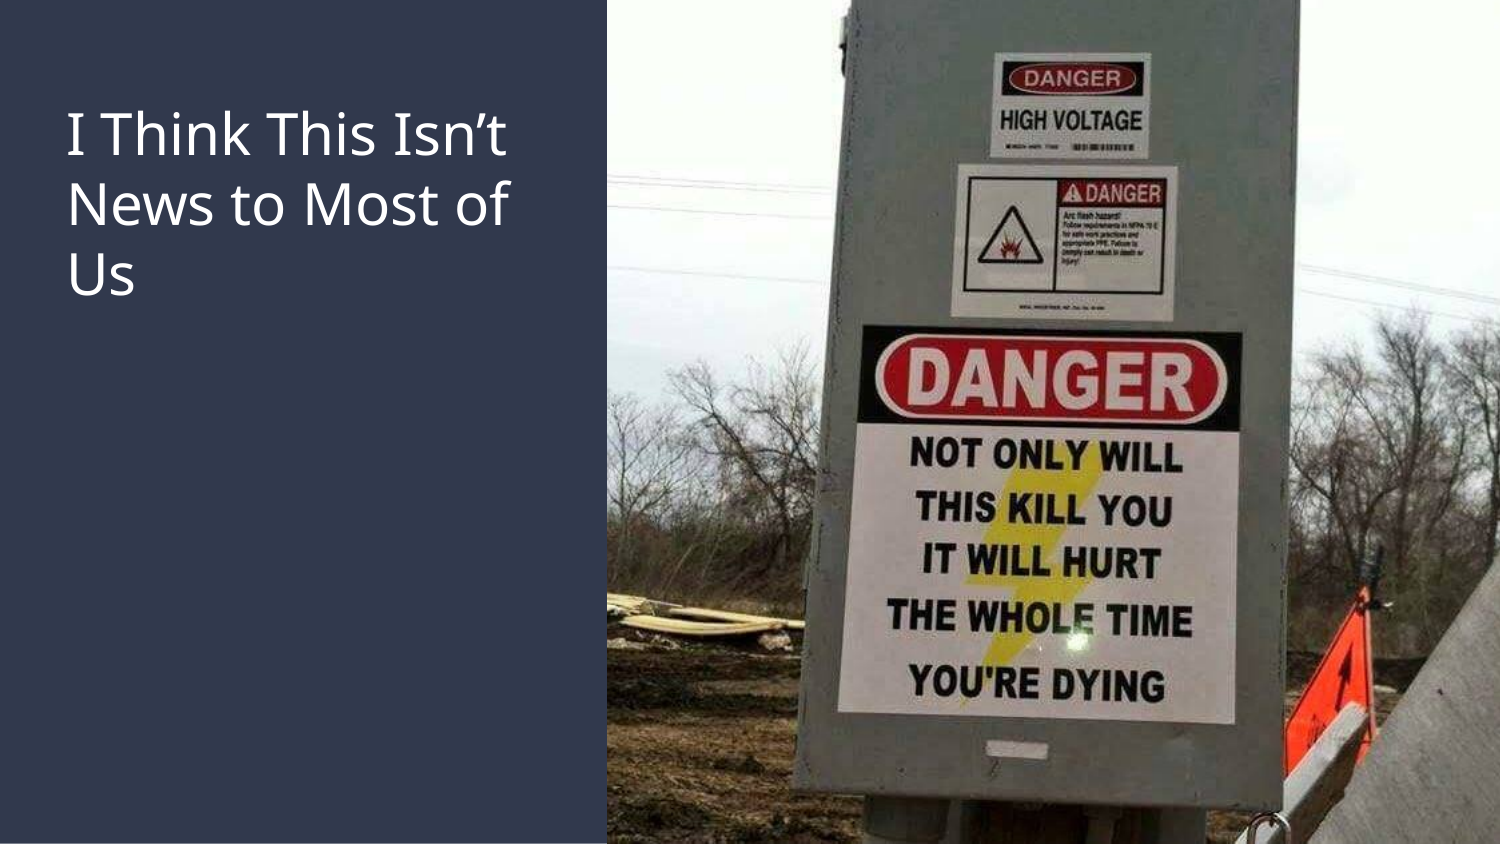

I Think This Isn’t News to Most of Us
#